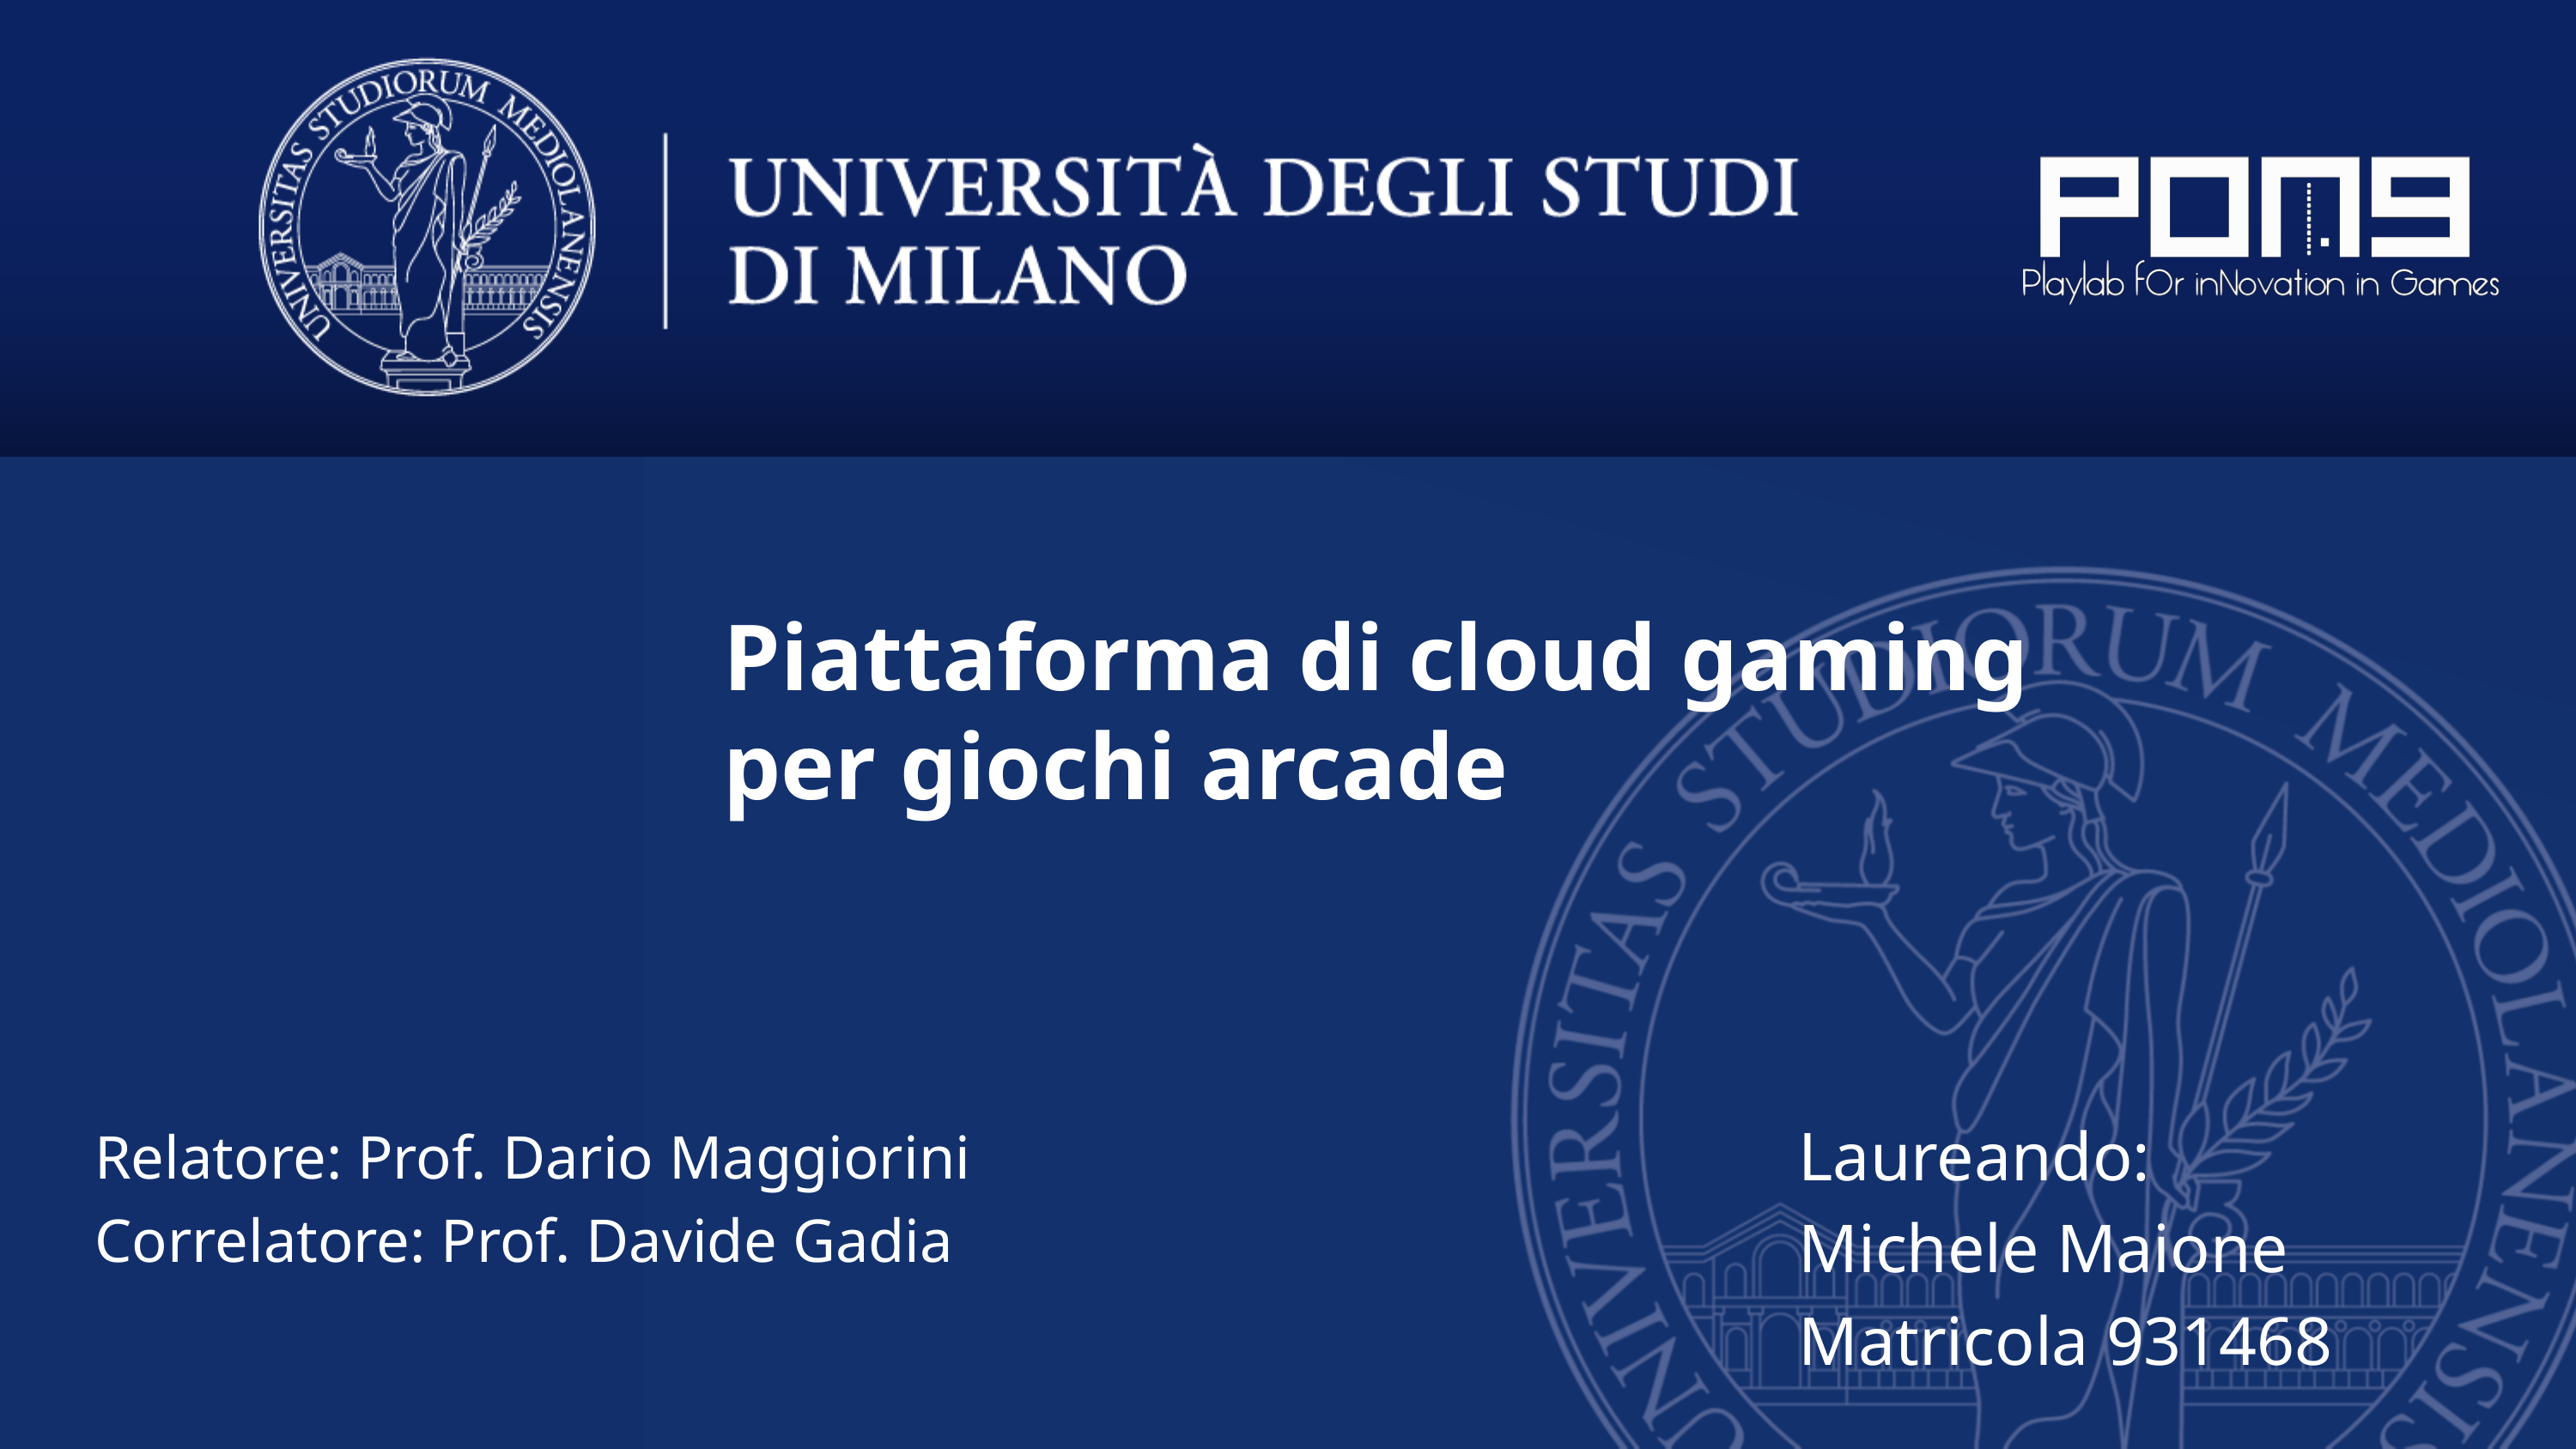

# Piattaforma di cloud gaming per giochi arcade
Laureando:
Michele Maione
Matricola 931468
Relatore: Prof. Dario Maggiorini
Correlatore: Prof. Davide Gadia